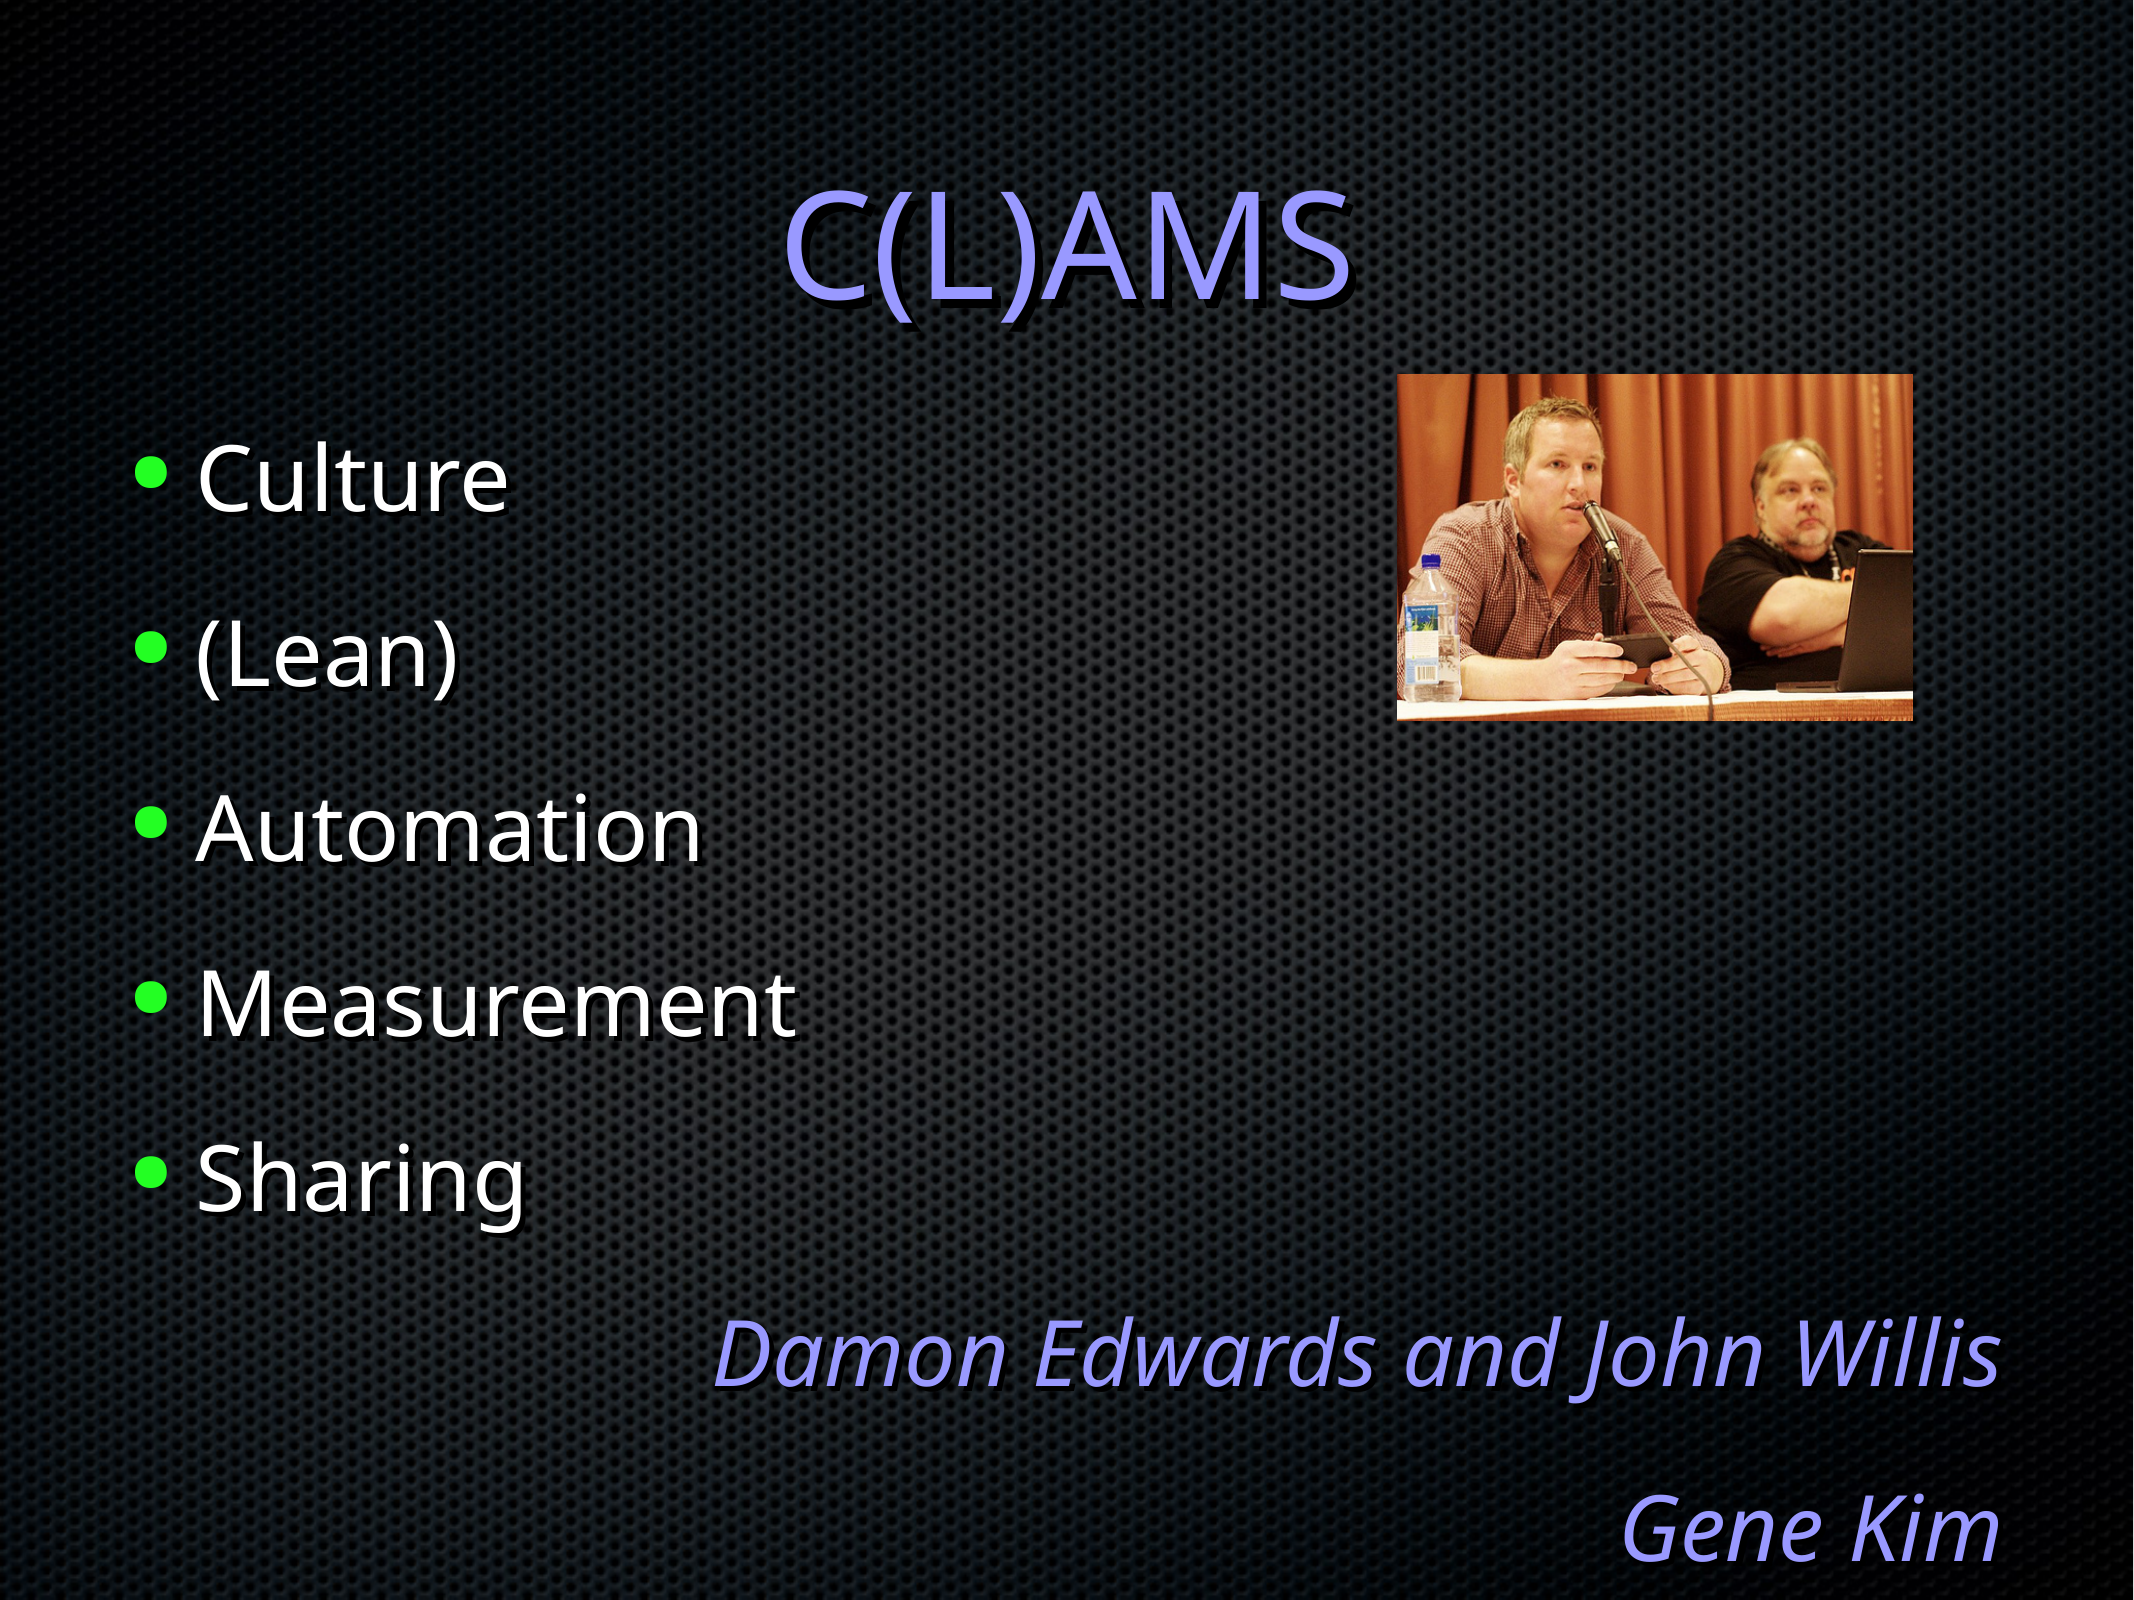

# C(L)AMS
Culture
(Lean)
Automation
Measurement
Sharing
Damon Edwards and John Willis
Gene Kim